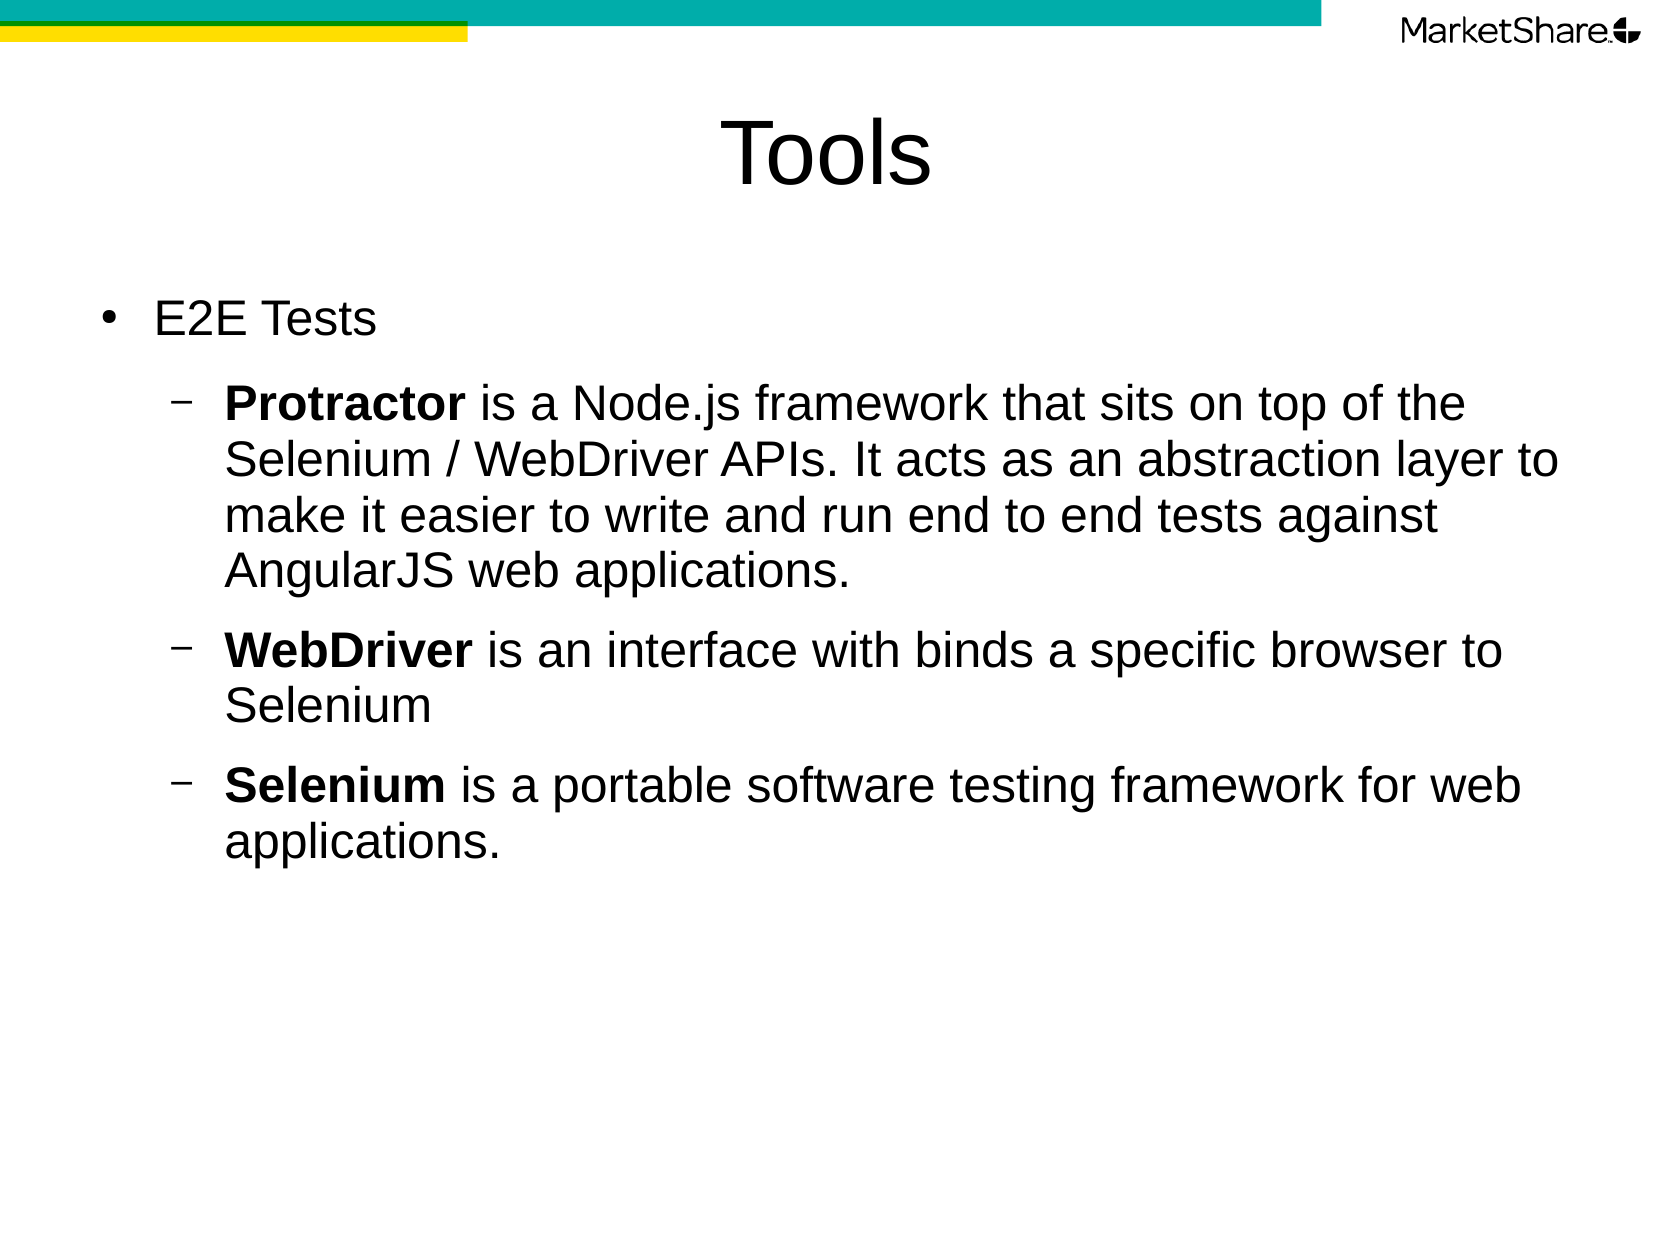

# Tools
E2E Tests
Protractor is a Node.js framework that sits on top of the Selenium / WebDriver APIs. It acts as an abstraction layer to make it easier to write and run end to end tests against AngularJS web applications.
WebDriver is an interface with binds a specific browser to Selenium
Selenium is a portable software testing framework for web applications.